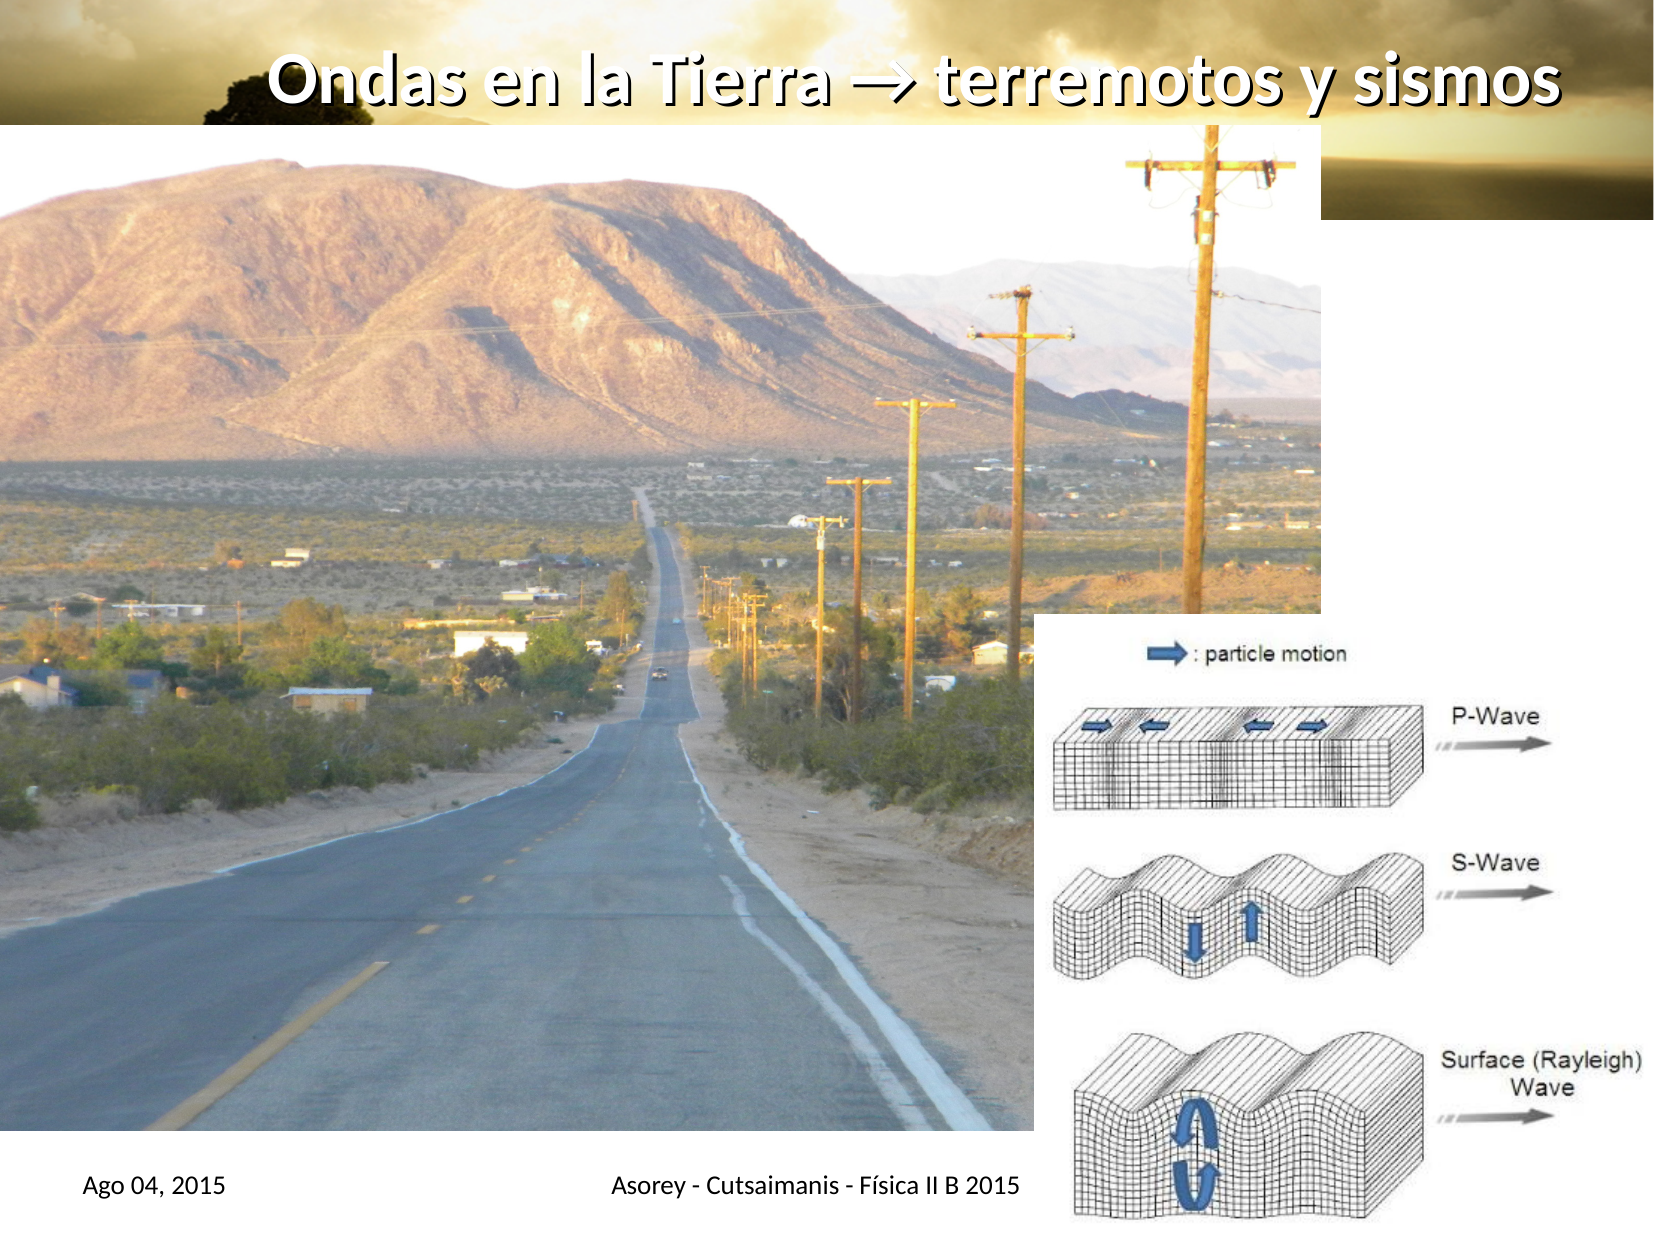

# Ondas en la Tierra → terremotos y sismos
Ago 04, 2015
Asorey - Cutsaimanis - Física II B 2015
22